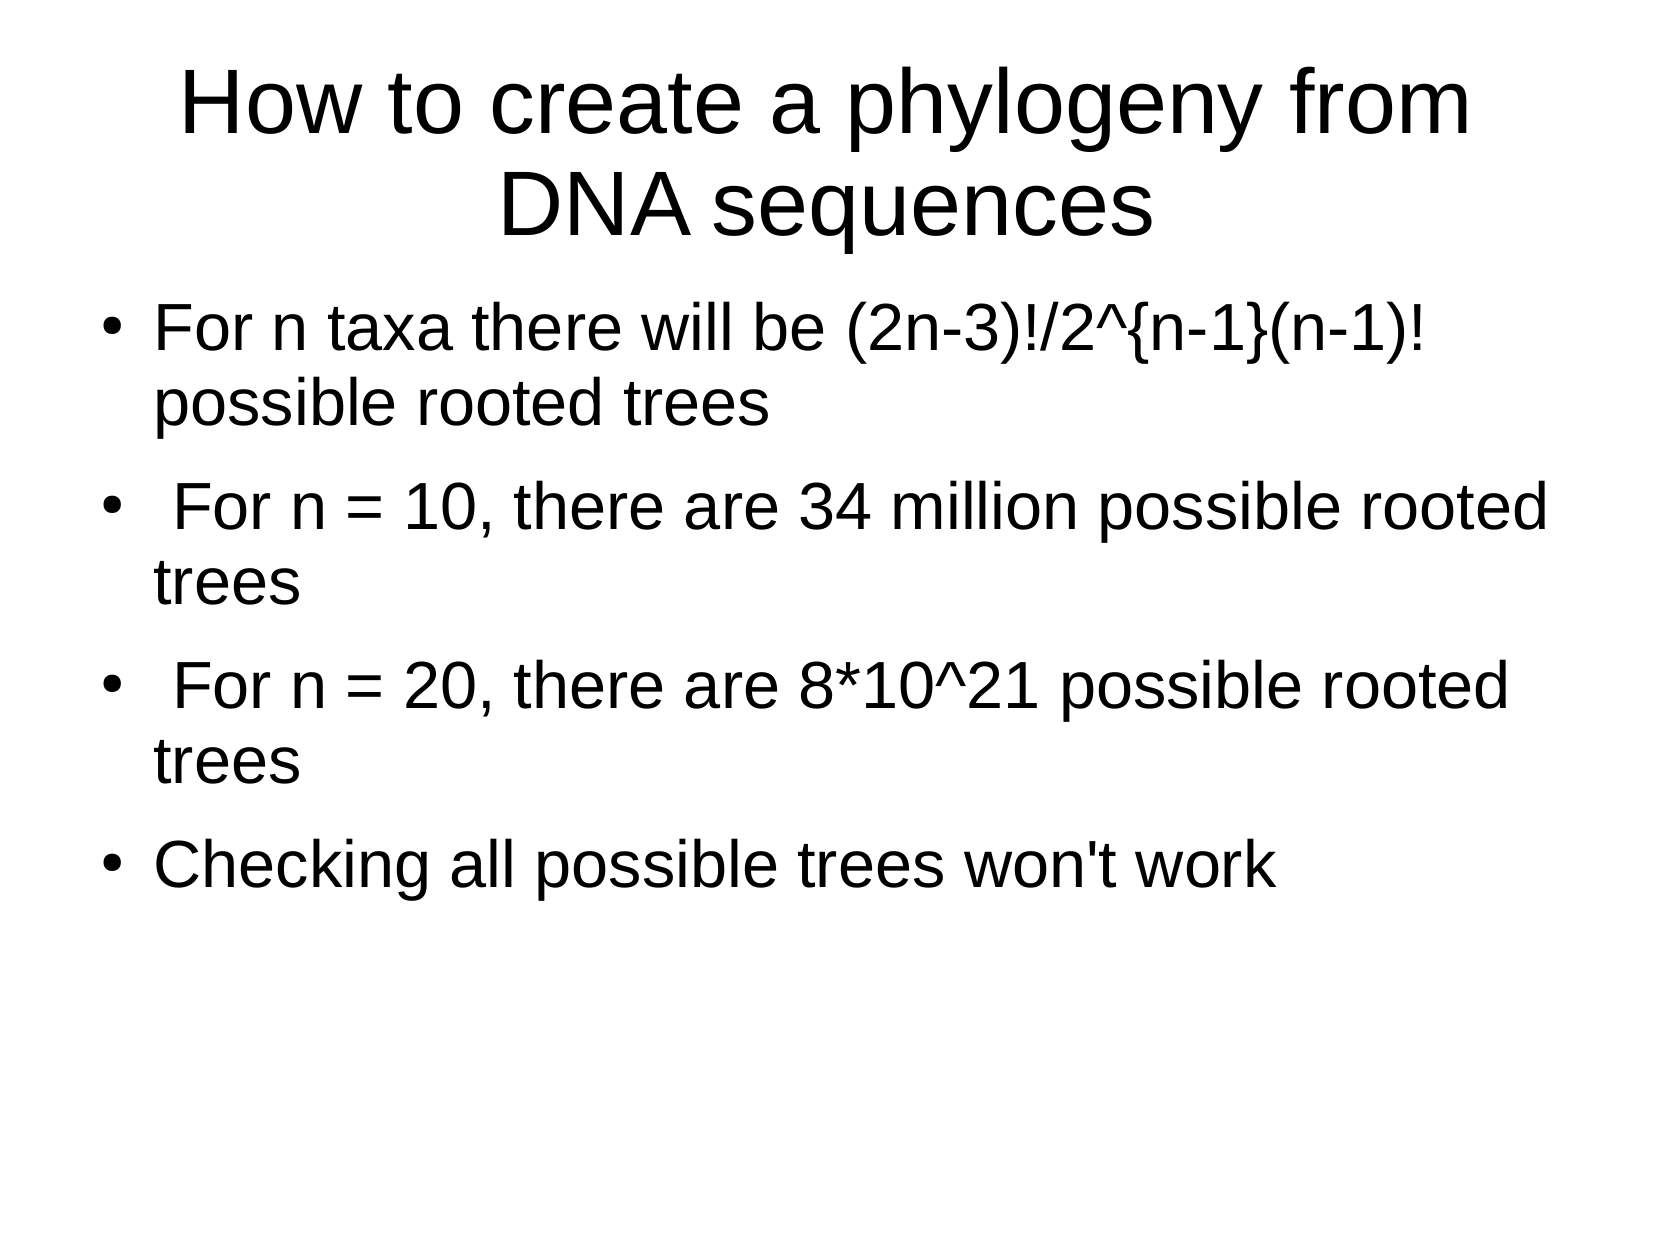

# How to create a phylogeny from DNA sequences
For n taxa there will be (2n-3)!/2^{n-1}(n-1)! possible rooted trees
 For n = 10, there are 34 million possible rooted trees
 For n = 20, there are 8*10^21 possible rooted trees
Checking all possible trees won't work